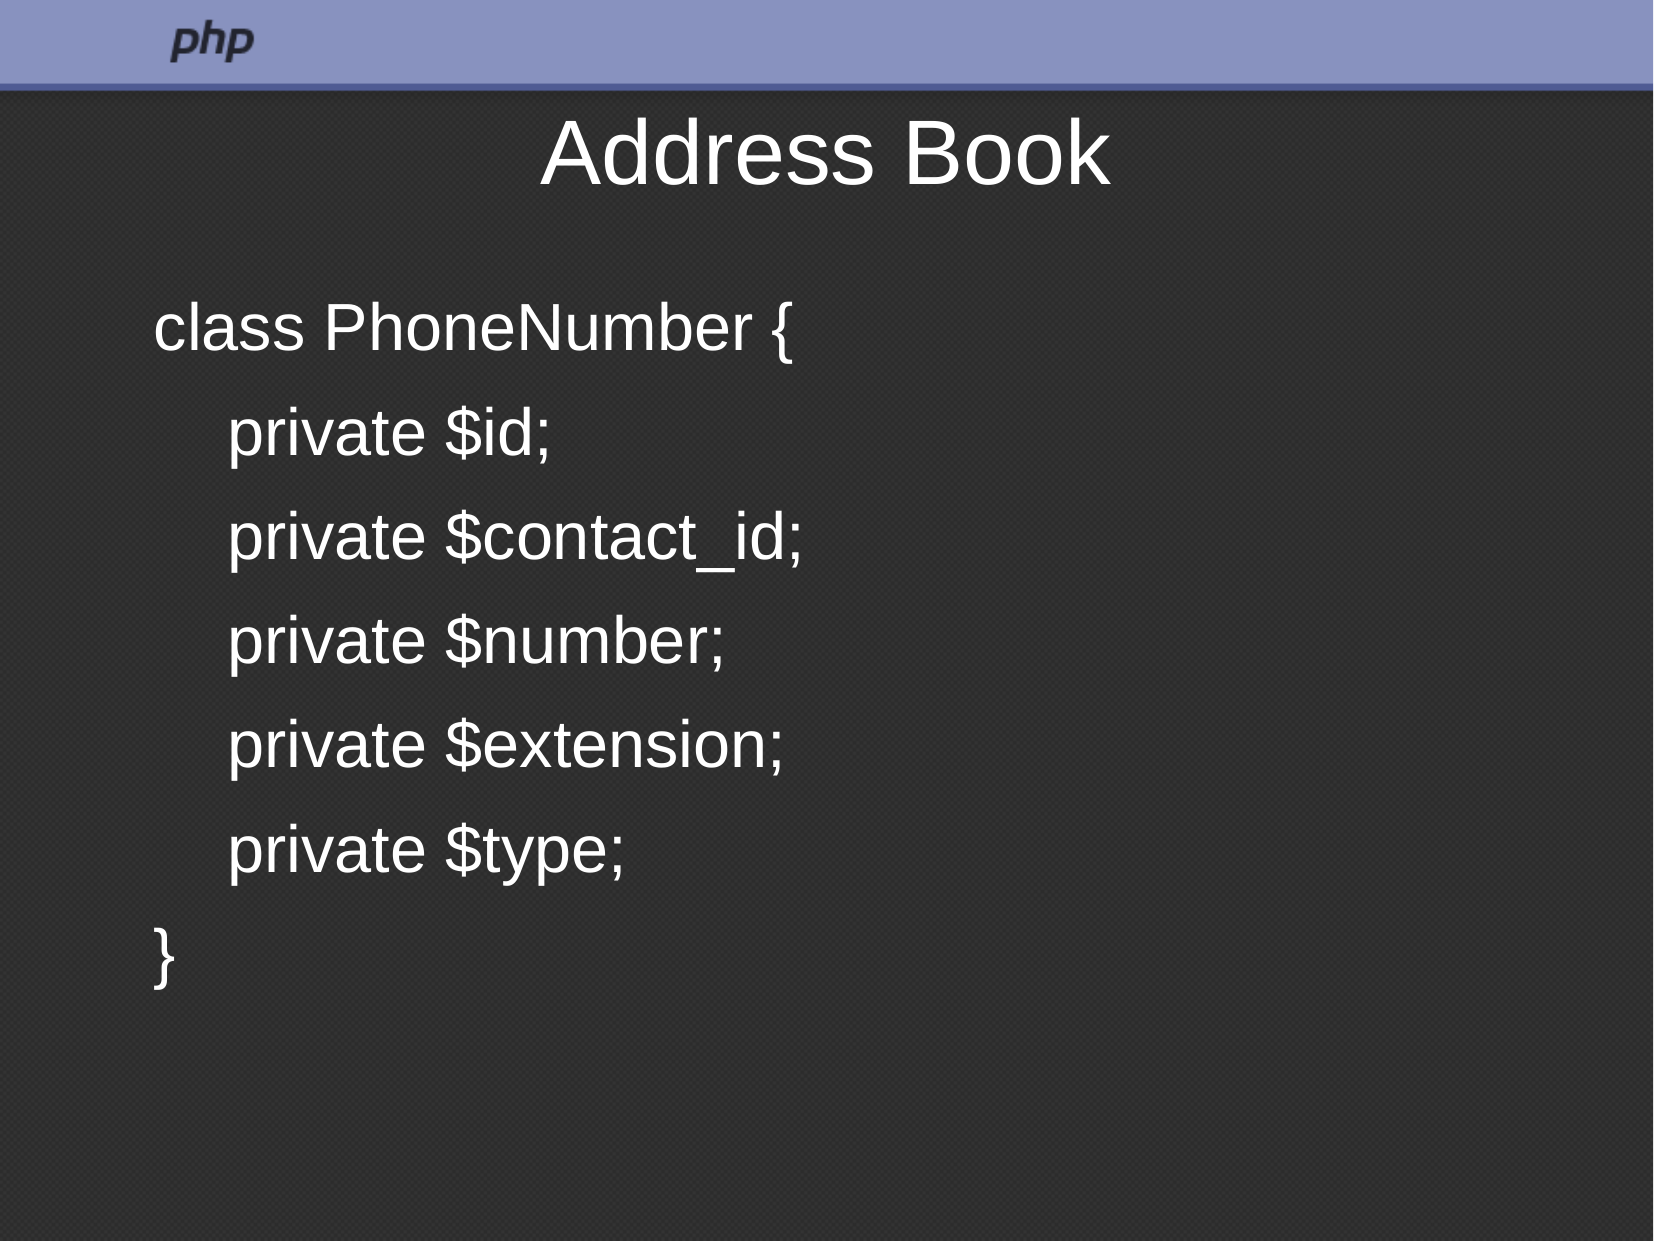

# Address Book
class PhoneNumber {
 private $id;
 private $contact_id;
 private $number;
 private $extension;
 private $type;
}